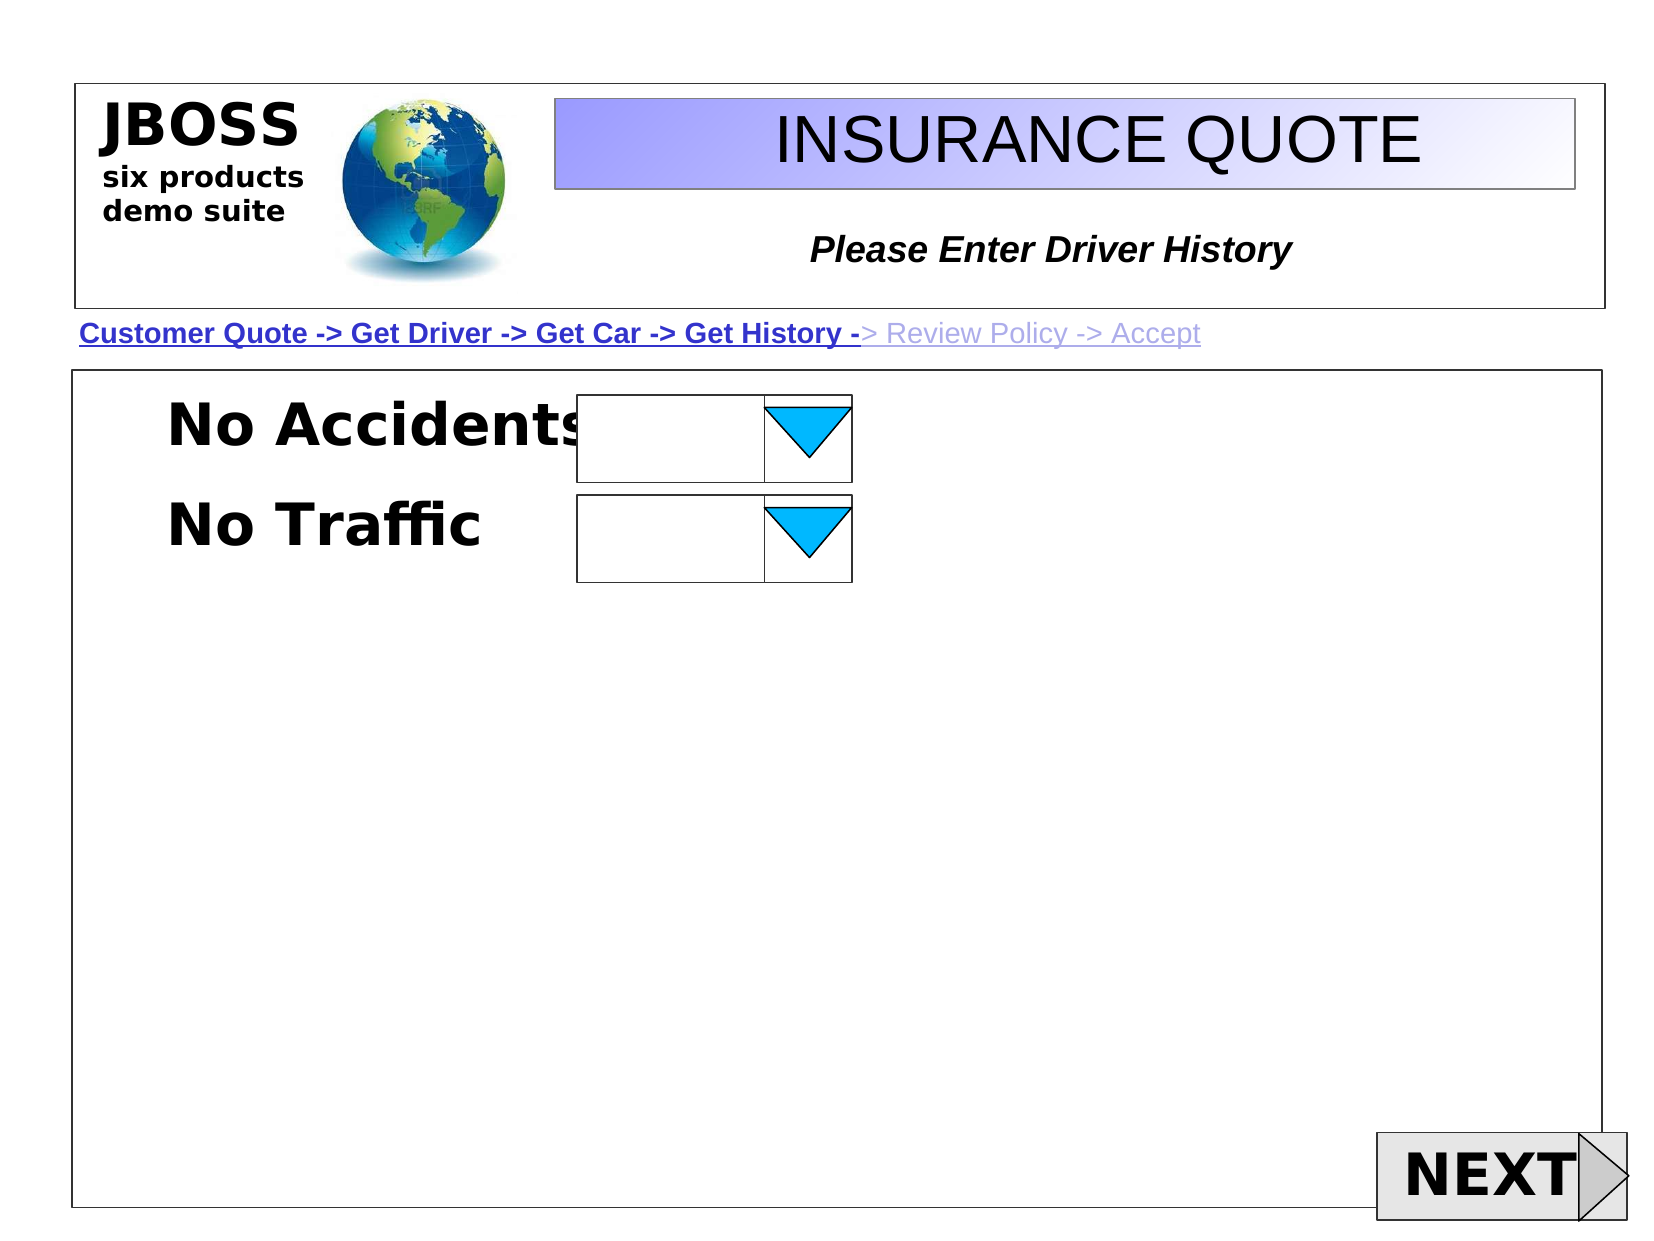

JBOSS
six products
demo suite
INSURANCE QUOTE
Please Enter Driver History
Customer Quote -> Get Driver -> Get Car -> Get History -> Review Policy -> Accept
No Accidents
No Traffic
NEXT